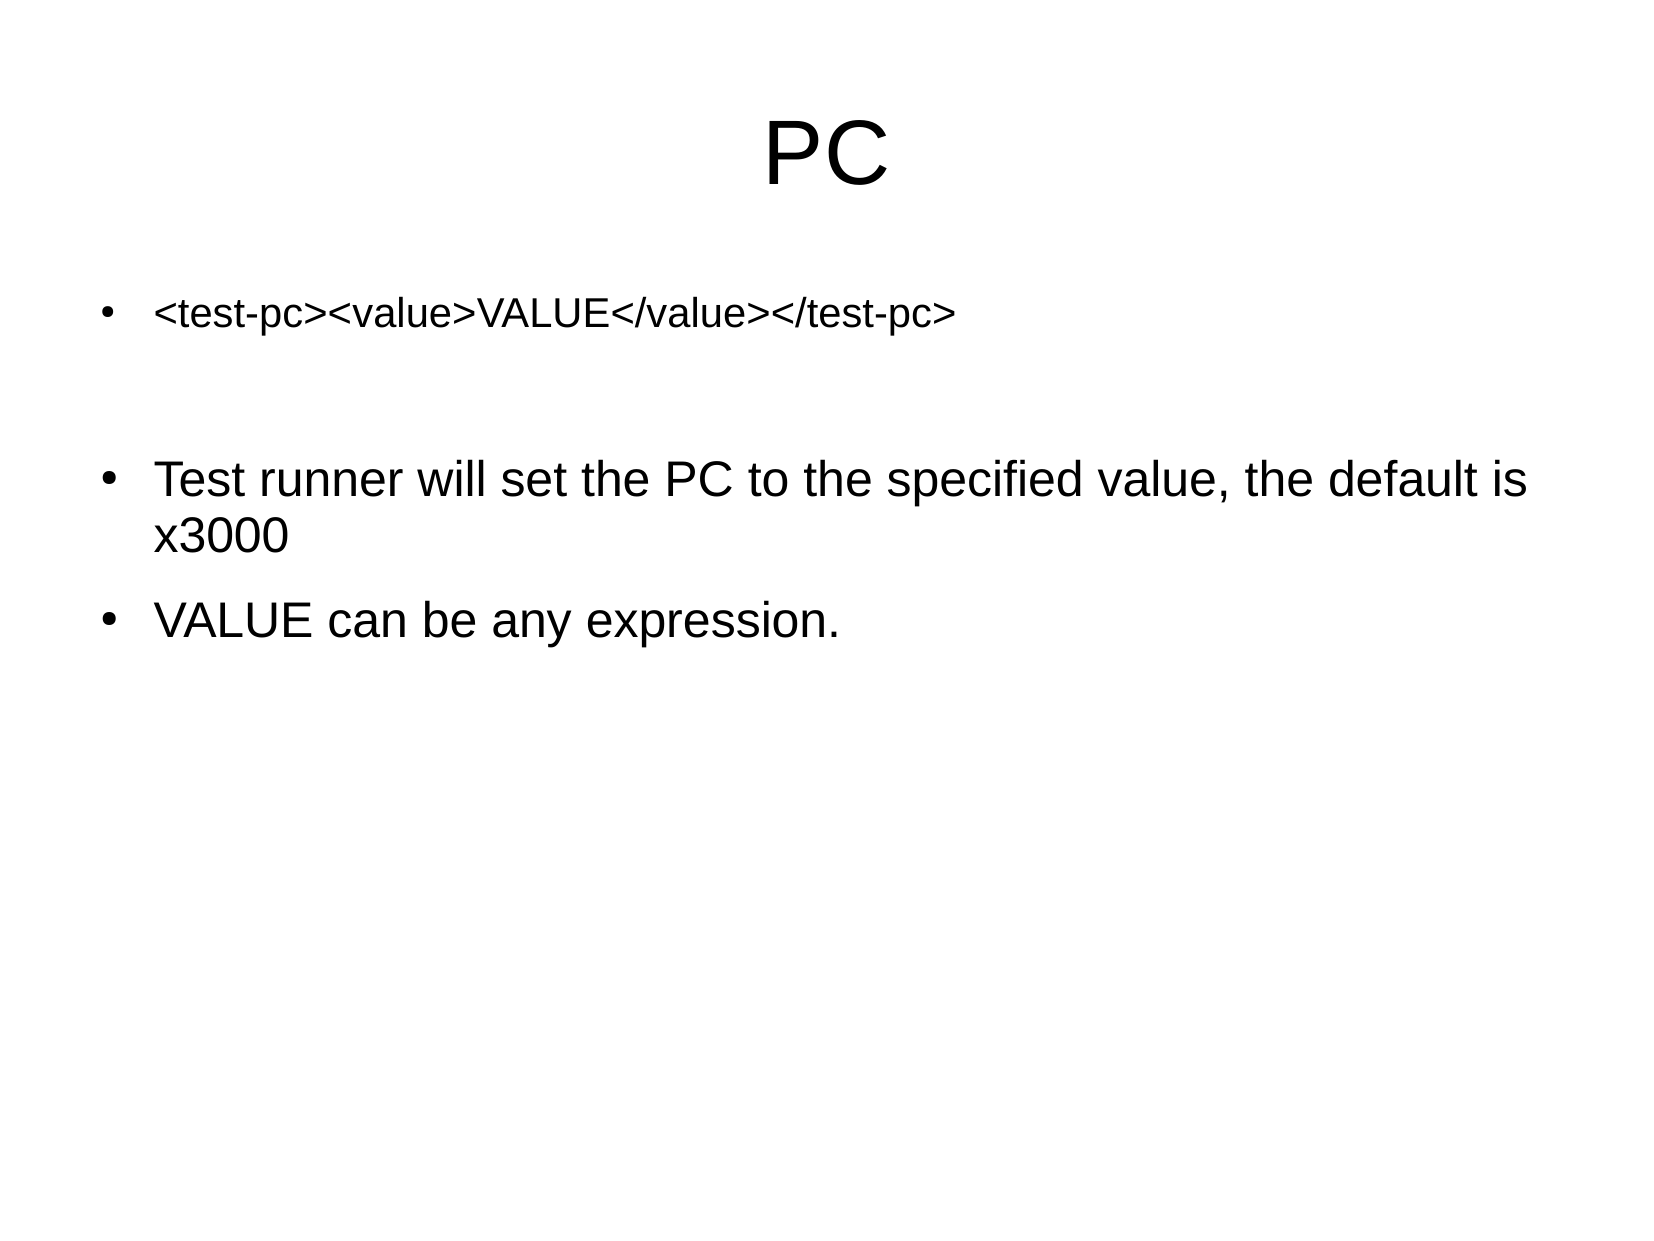

# PC
<test-pc><value>VALUE</value></test-pc>
Test runner will set the PC to the specified value, the default is x3000
VALUE can be any expression.